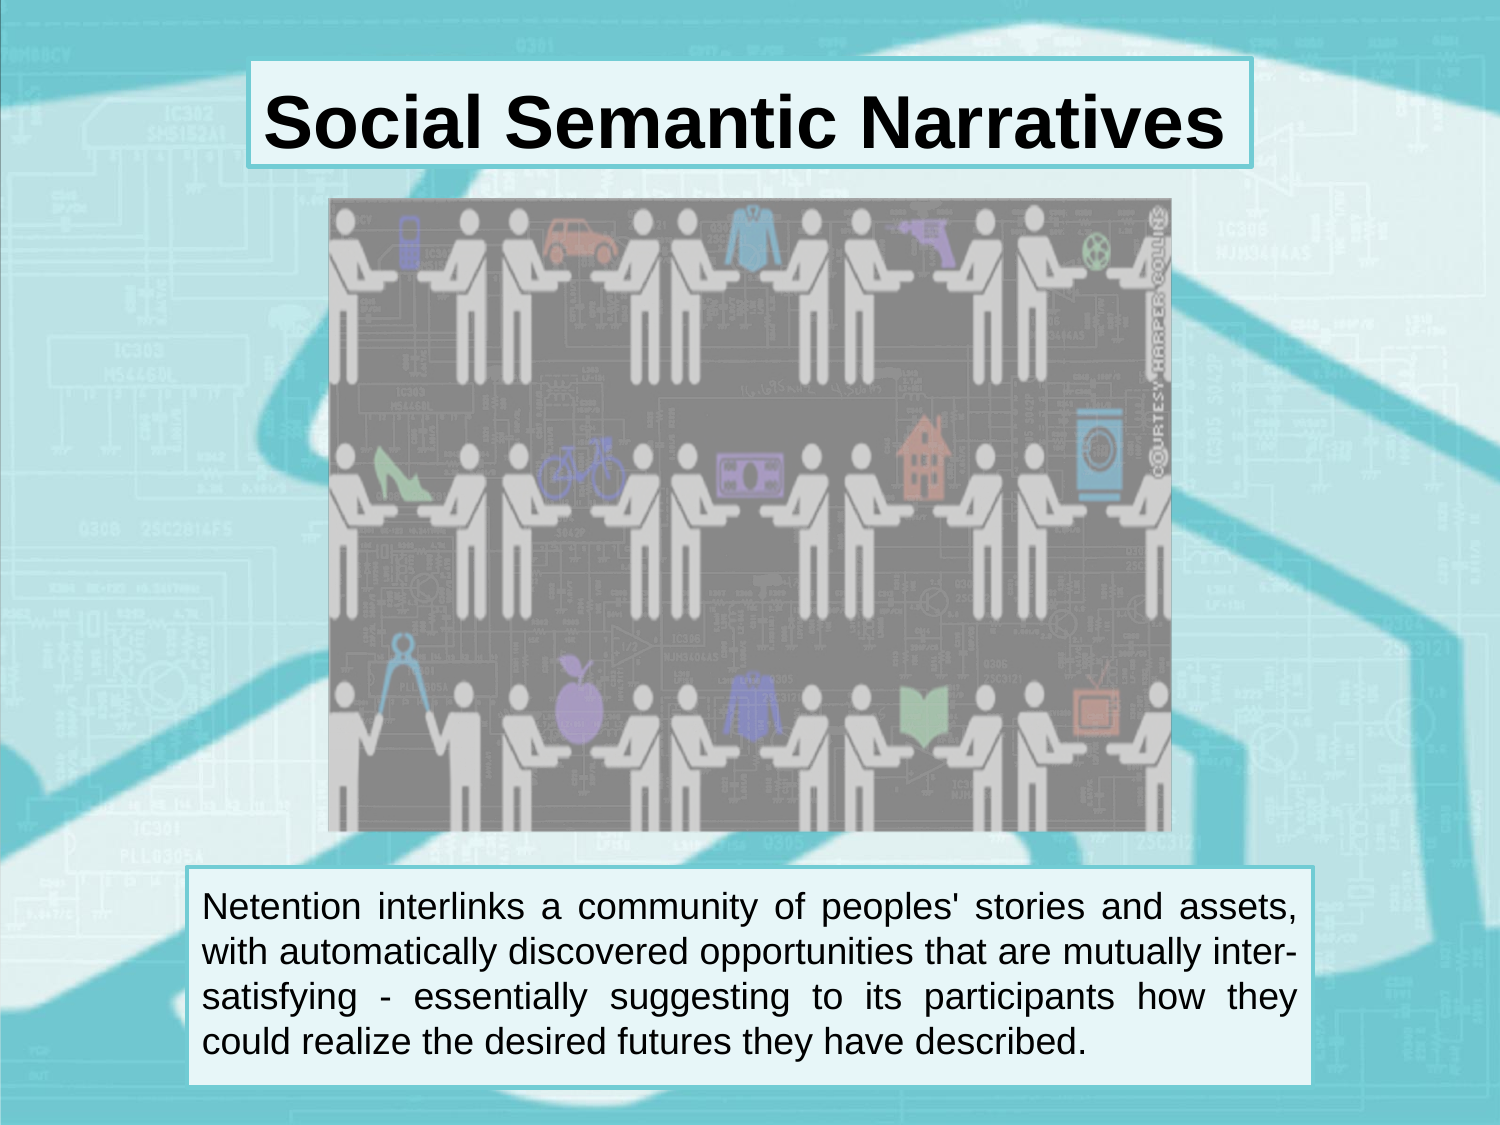

Social Semantic Narratives
Netention interlinks a community of peoples' stories and assets, with automatically discovered opportunities that are mutually inter-satisfying - essentially suggesting to its participants how they could realize the desired futures they have described.